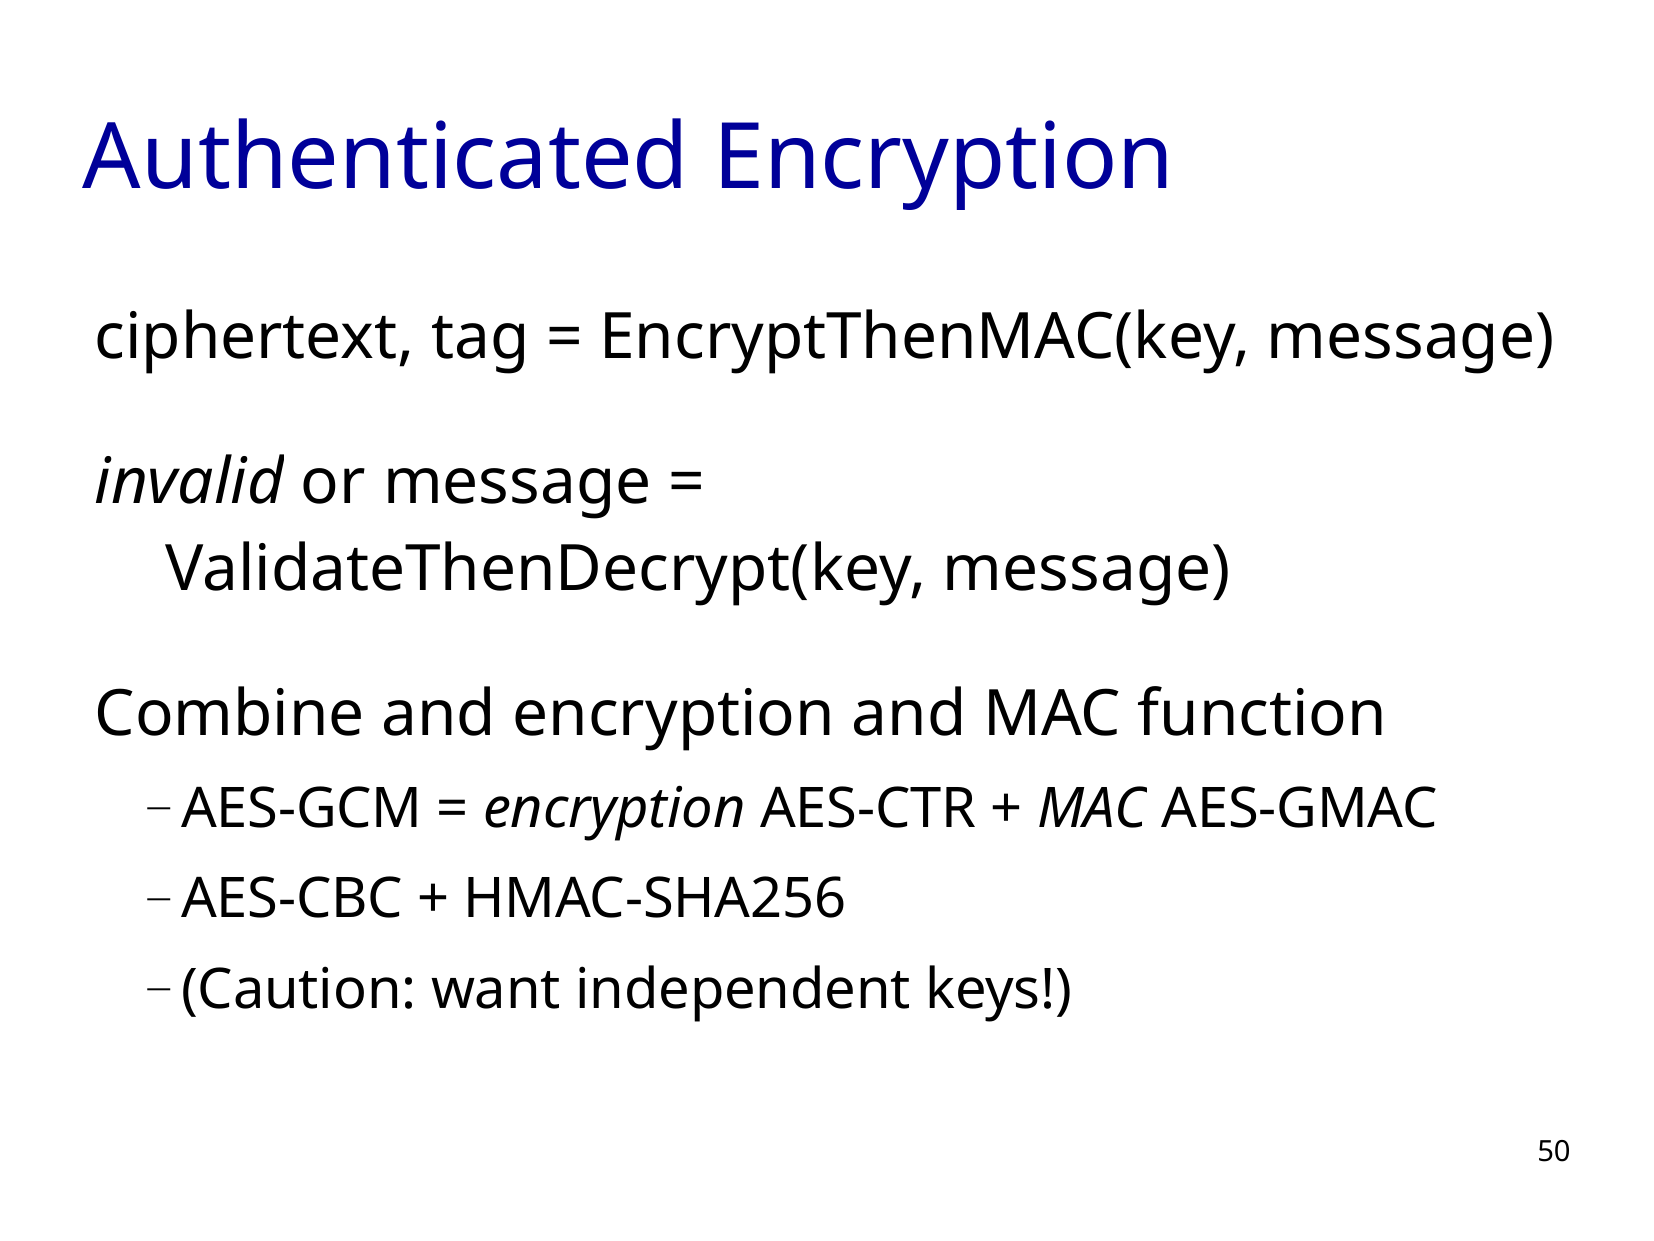

# Authenticated Encryption
ciphertext, tag = EncryptThenMAC(key, message)
invalid or message =
	ValidateThenDecrypt(key, message)
Combine and encryption and MAC function
AES-GCM = encryption AES-CTR + MAC AES-GMAC
AES-CBC + HMAC-SHA256
(Caution: want independent keys!)
50